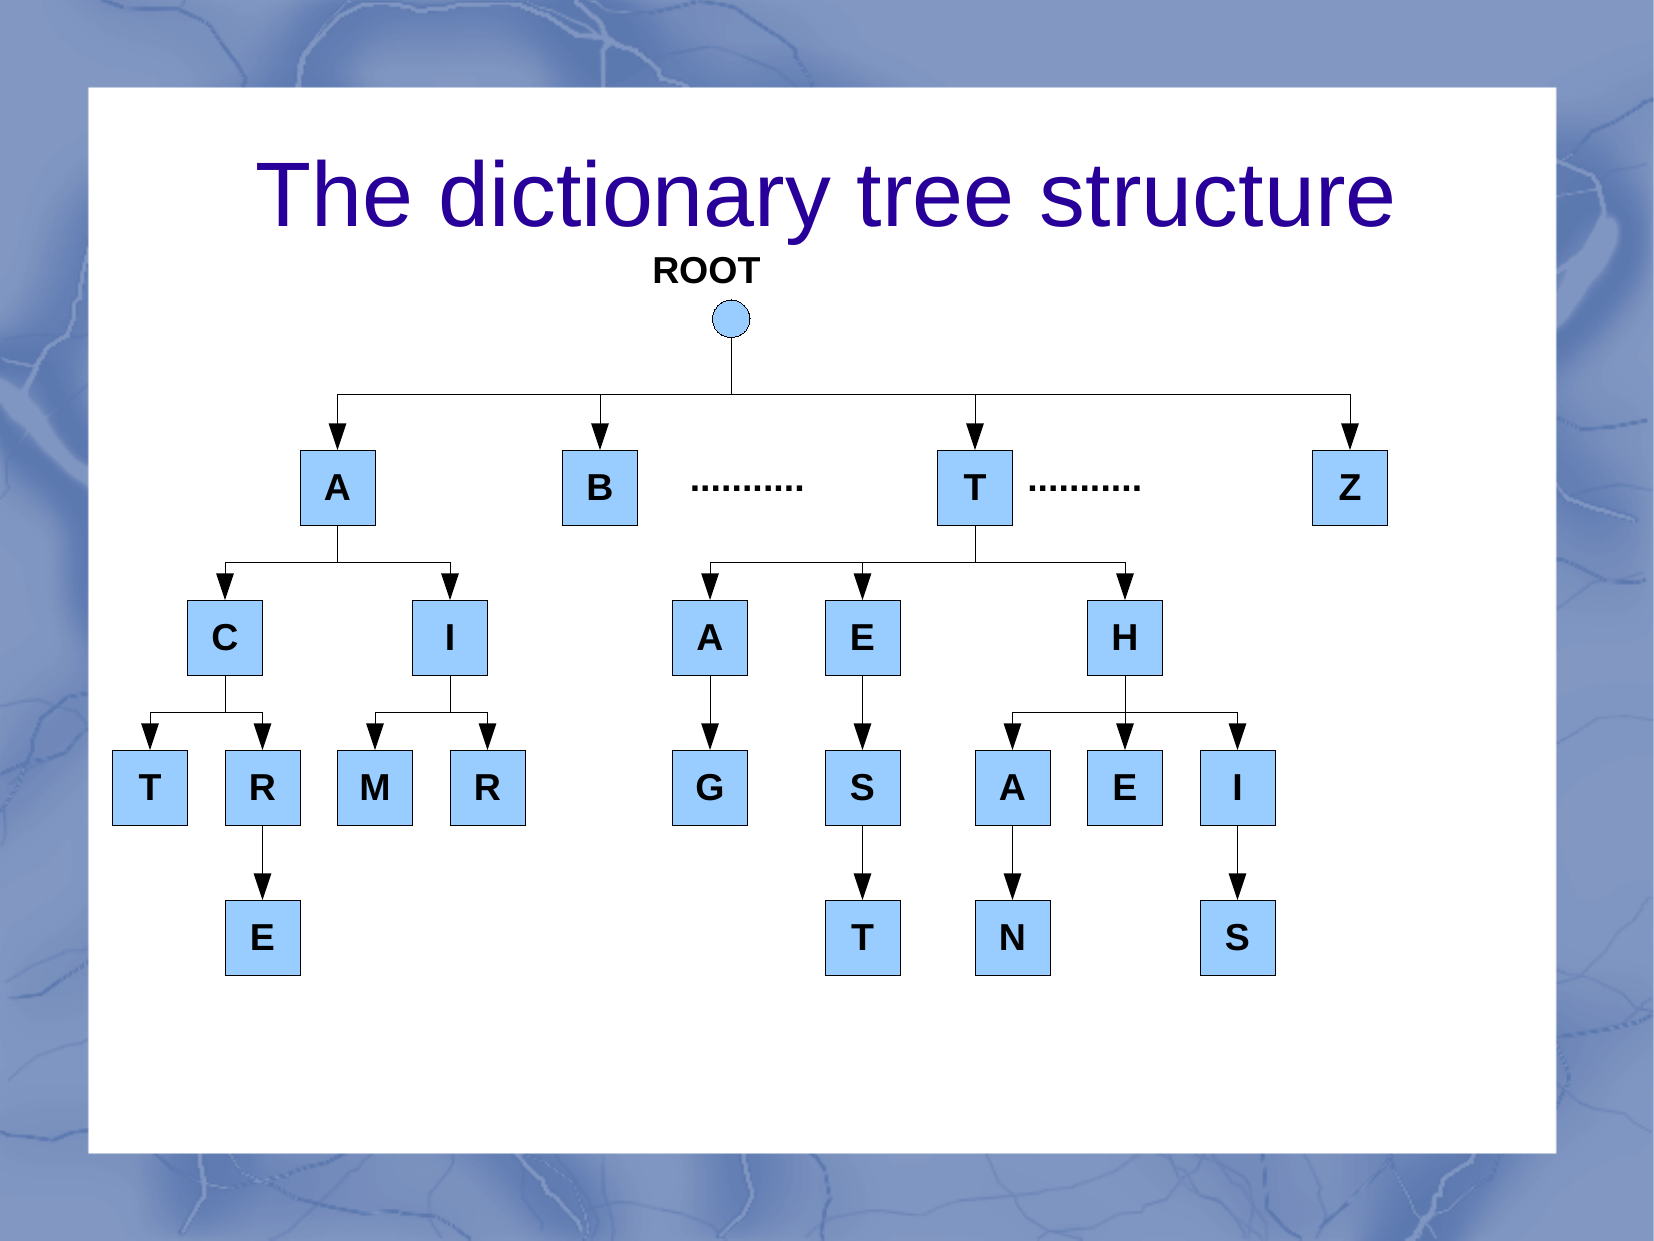

# The dictionary tree structure
ROOT
A
B
...........
T
...........
Z
C
I
A
E
H
T
R
M
R
G
S
A
E
I
E
T
N
S